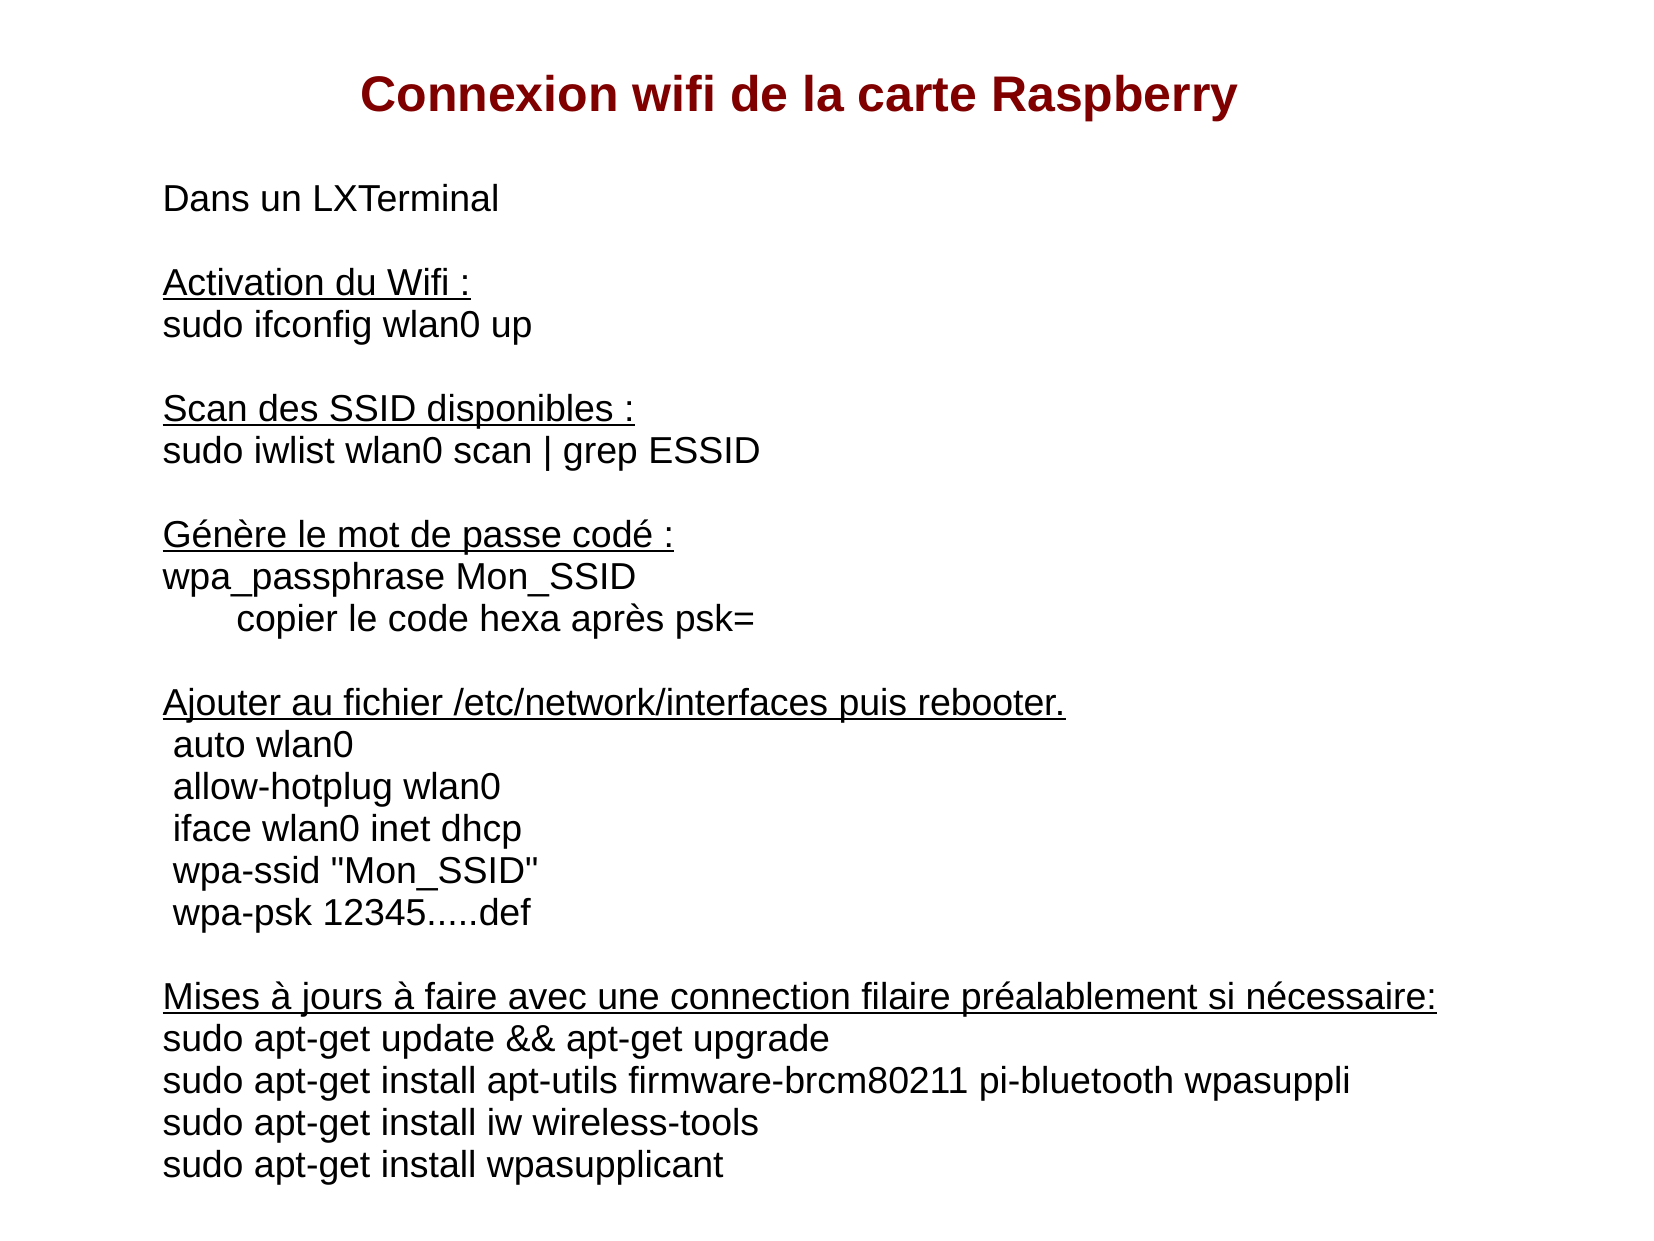

Connexion wifi de la carte Raspberry
Dans un LXTerminal
Activation du Wifi :
sudo ifconfig wlan0 up
Scan des SSID disponibles :
sudo iwlist wlan0 scan | grep ESSID
Génère le mot de passe codé :
wpa_passphrase Mon_SSID
	copier le code hexa après psk=
Ajouter au fichier /etc/network/interfaces puis rebooter.
 auto wlan0
 allow-hotplug wlan0
 iface wlan0 inet dhcp
 wpa-ssid "Mon_SSID"
 wpa-psk 12345.....def
Mises à jours à faire avec une connection filaire préalablement si nécessaire:
sudo apt-get update && apt-get upgrade
sudo apt-get install apt-utils firmware-brcm80211 pi-bluetooth wpasuppli
sudo apt-get install iw wireless-tools
sudo apt-get install wpasupplicant